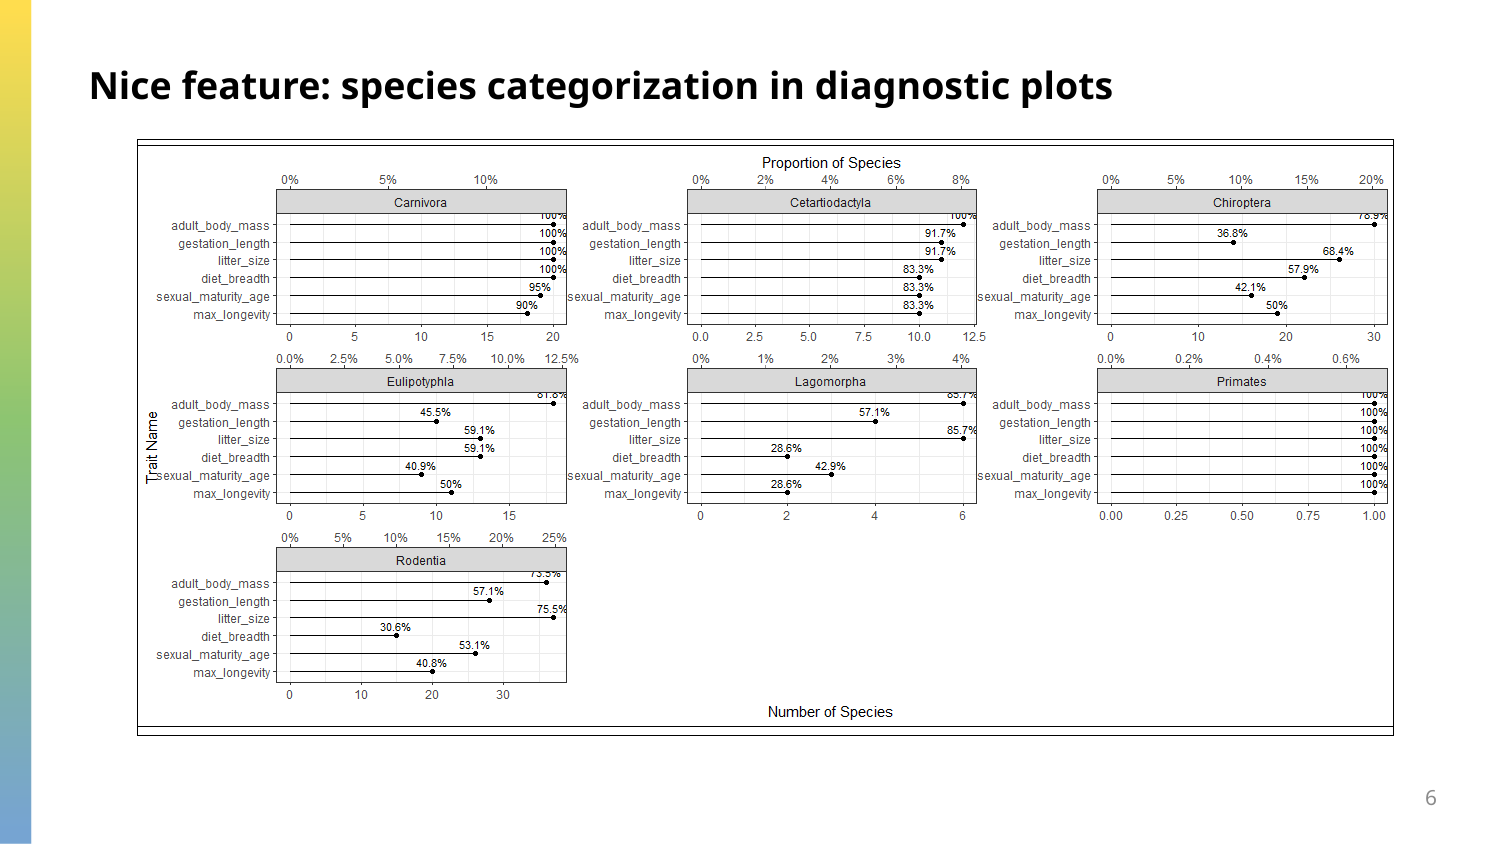

# Nice feature: species categorization in diagnostic plots
6